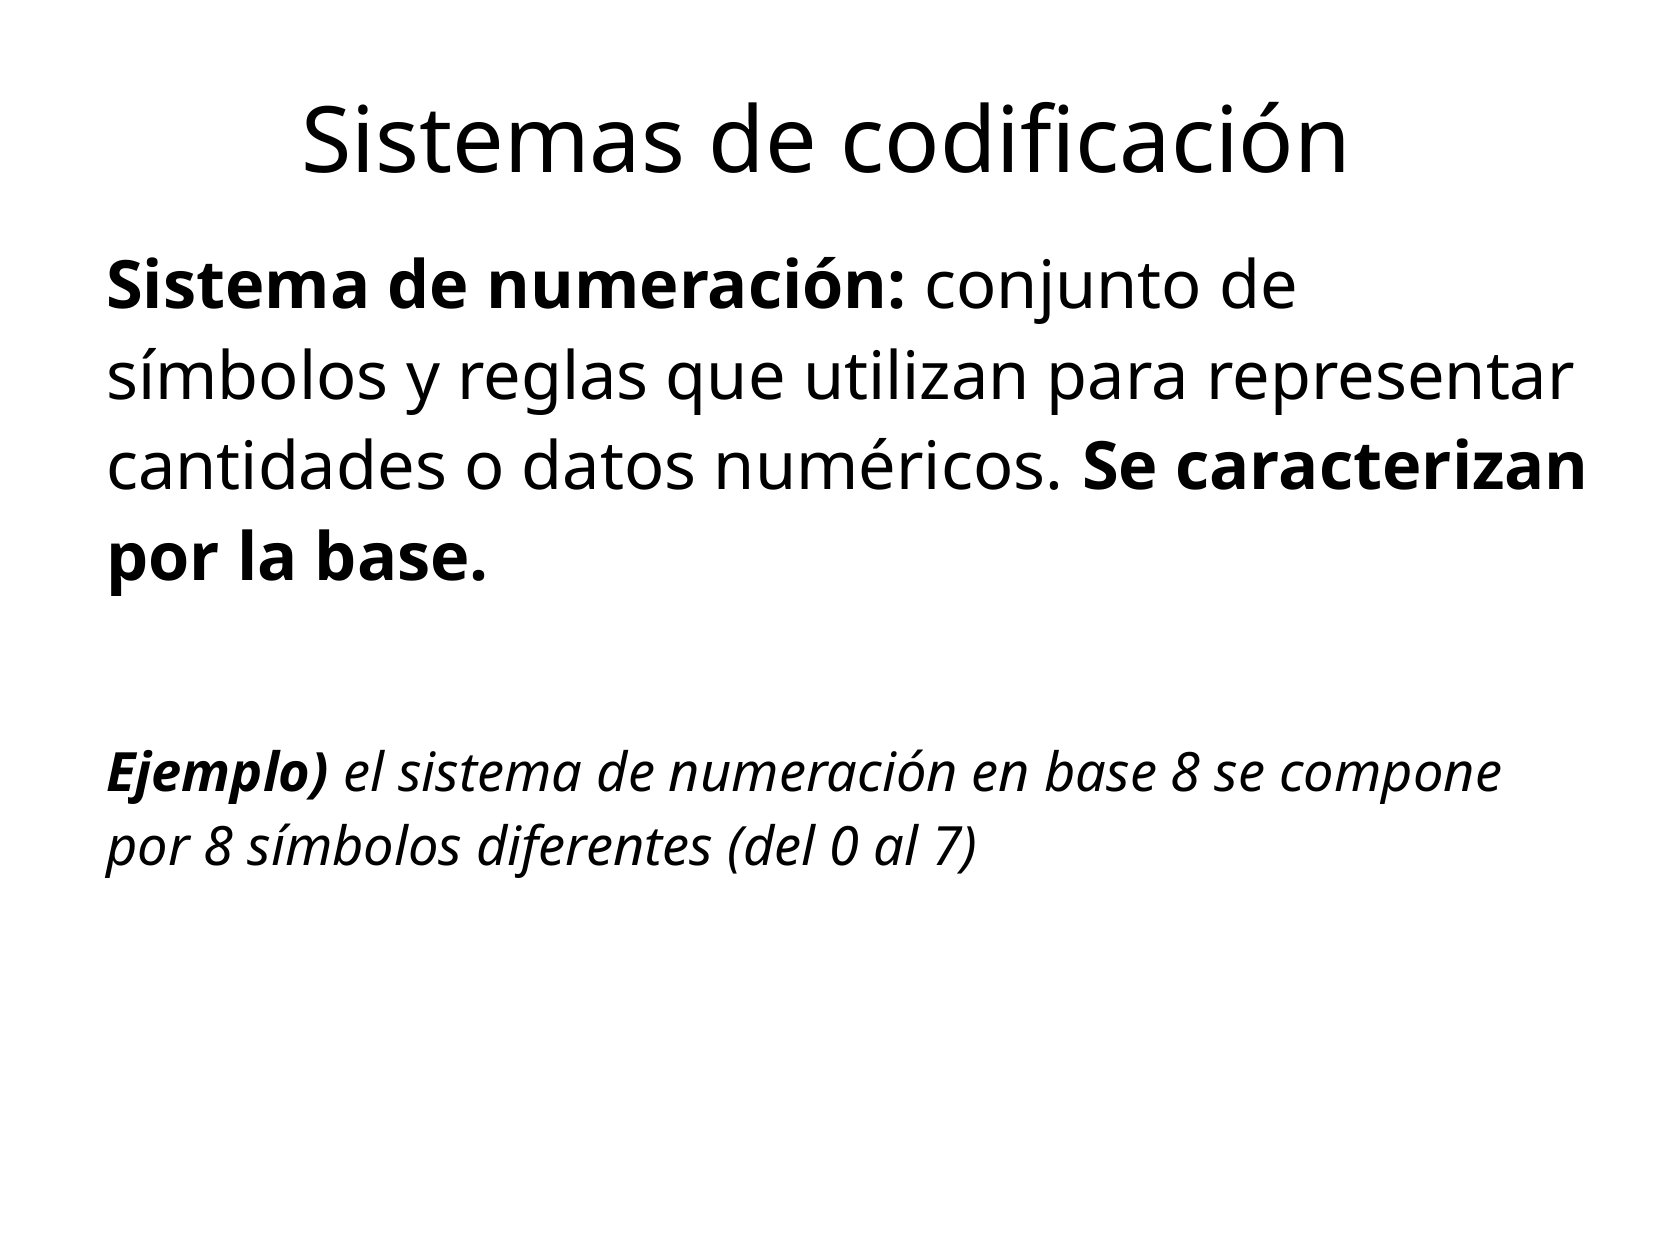

Sistemas de codificación
# Sistema de numeración: conjunto de símbolos y reglas que utilizan para representar cantidades o datos numéricos. Se caracterizan por la base.
Ejemplo) el sistema de numeración en base 8 se compone por 8 símbolos diferentes (del 0 al 7)